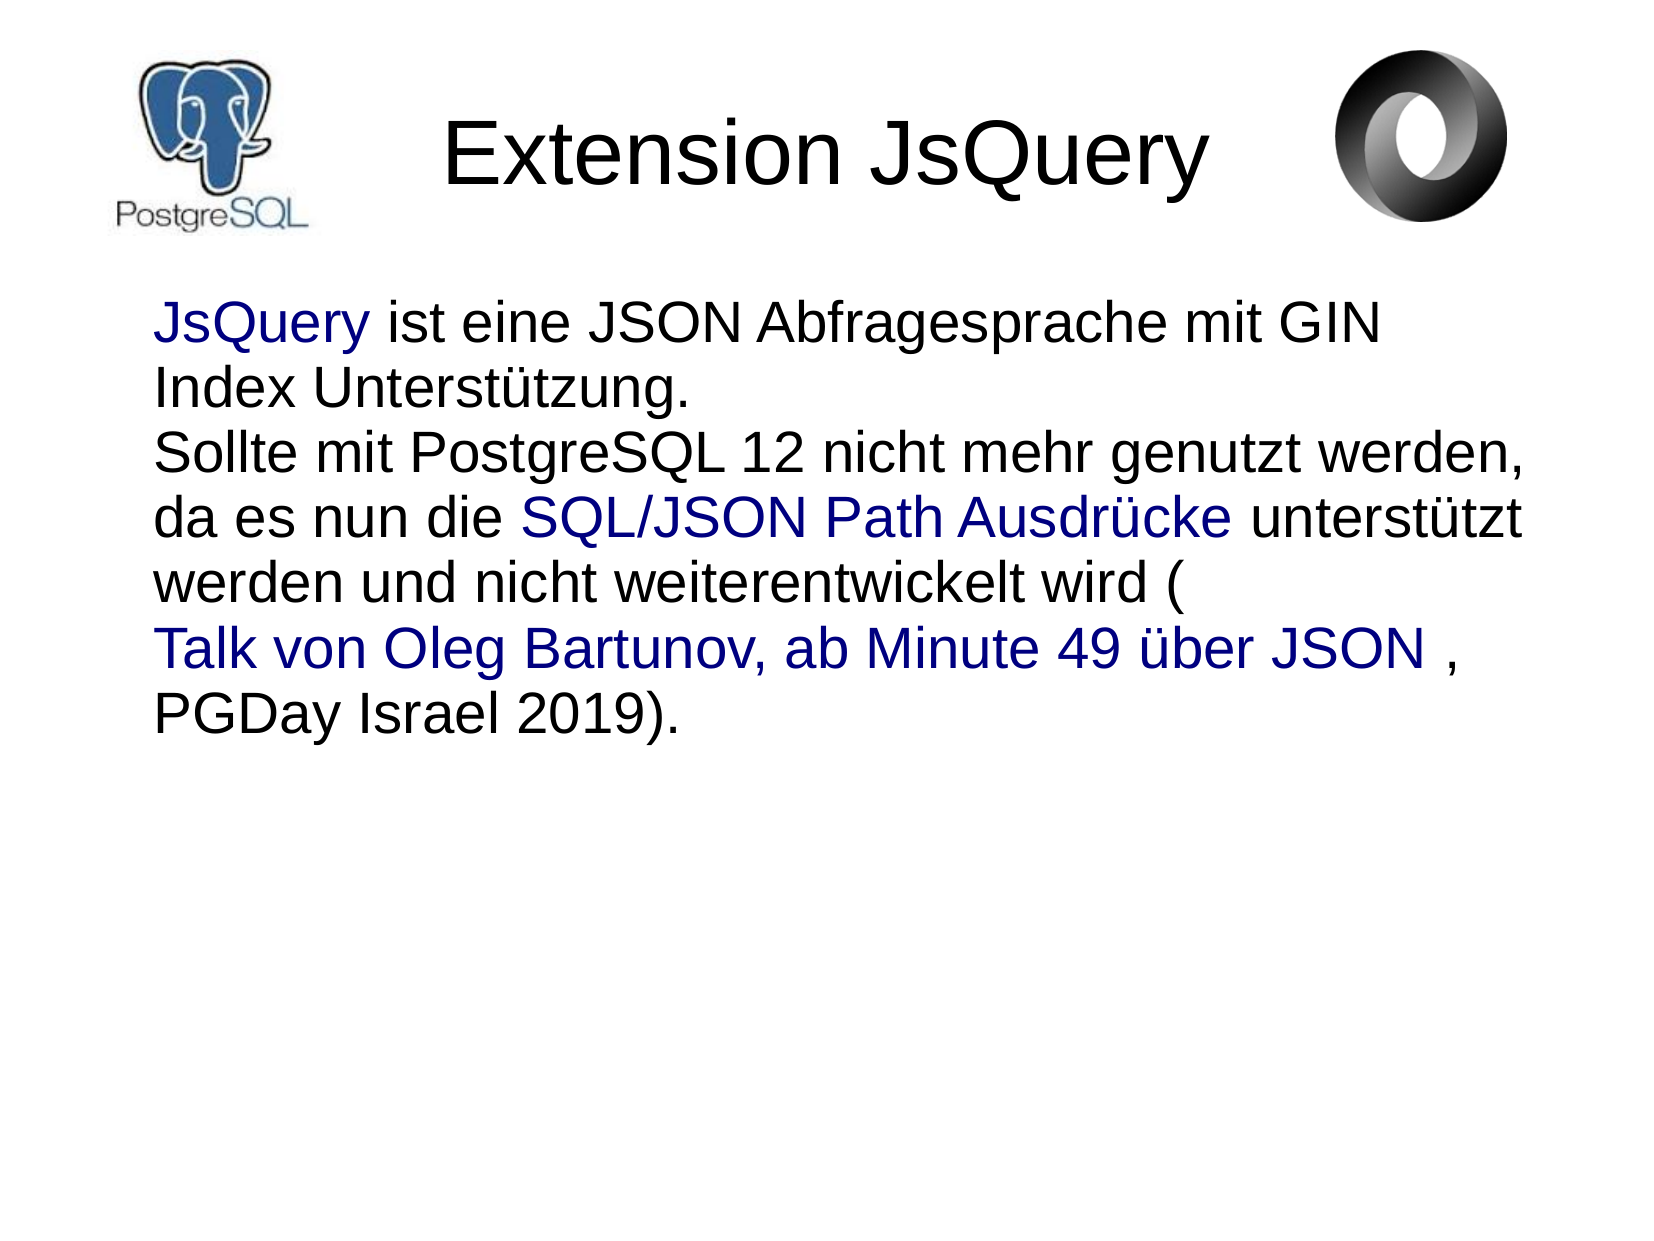

# Extension JsQuery
JsQuery ist eine JSON Abfragesprache mit GIN Index Unterstützung.
Sollte mit PostgreSQL 12 nicht mehr genutzt werden, da es nun die SQL/JSON Path Ausdrücke unterstützt werden und nicht weiterentwickelt wird (Talk von Oleg Bartunov, ab Minute 49 über JSON , PGDay Israel 2019).